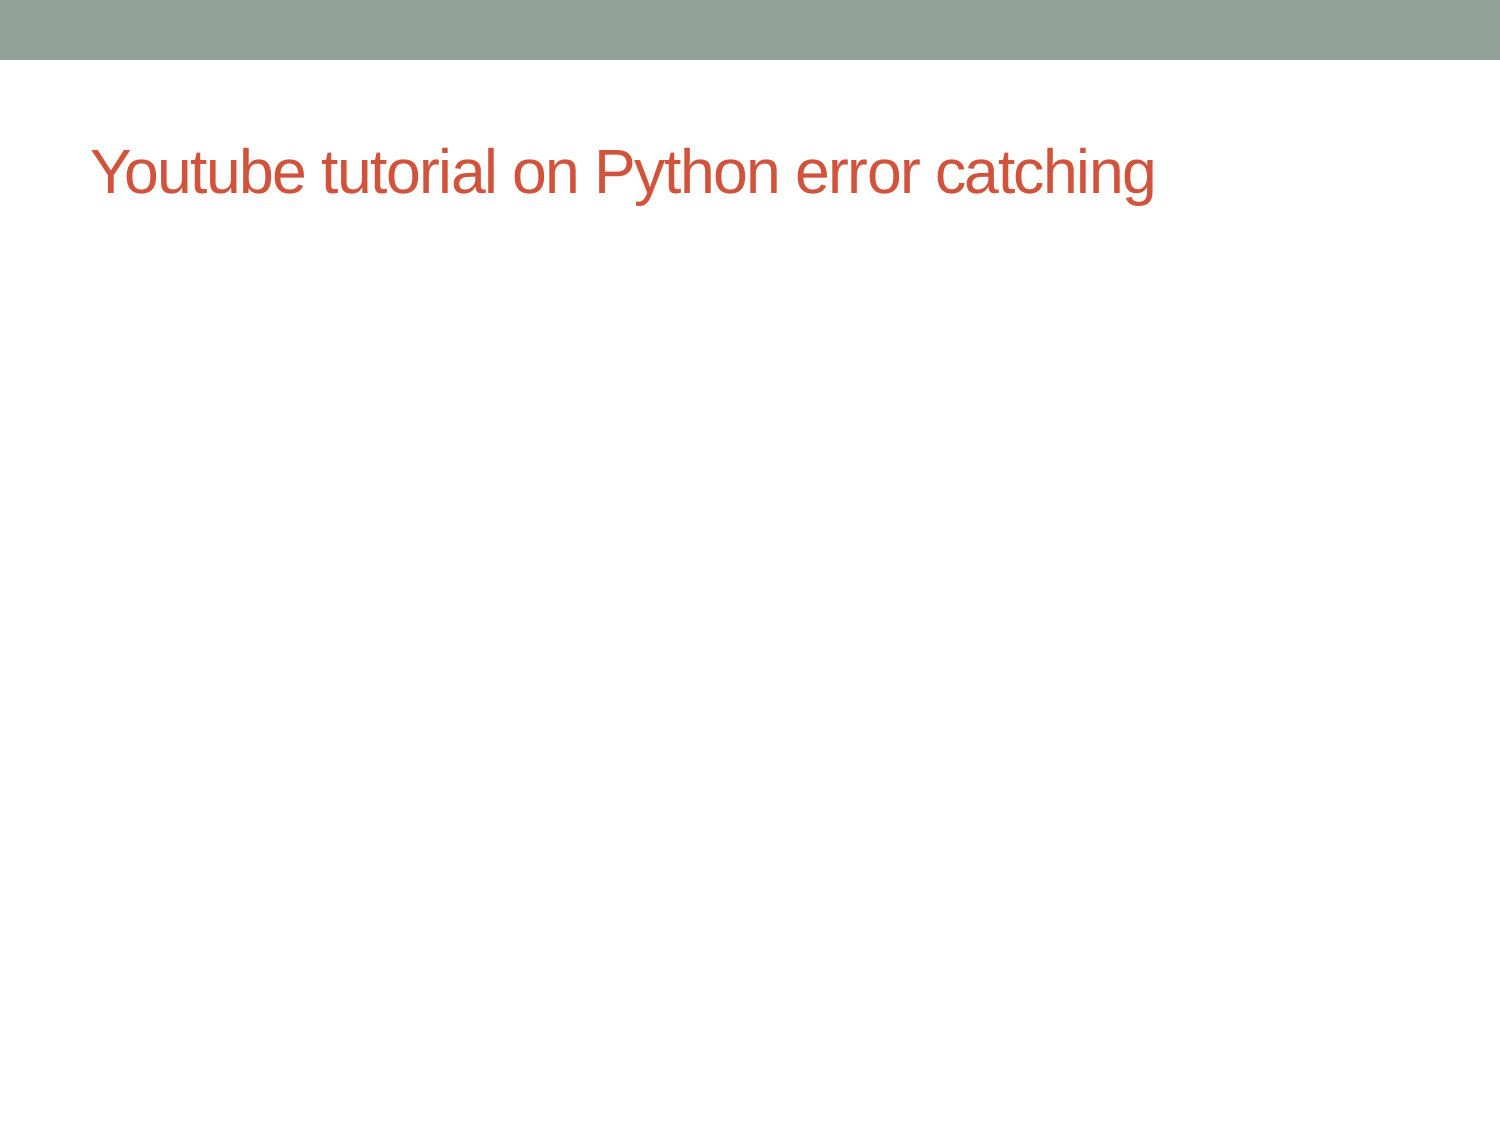

# Youtube tutorial on Python error catching